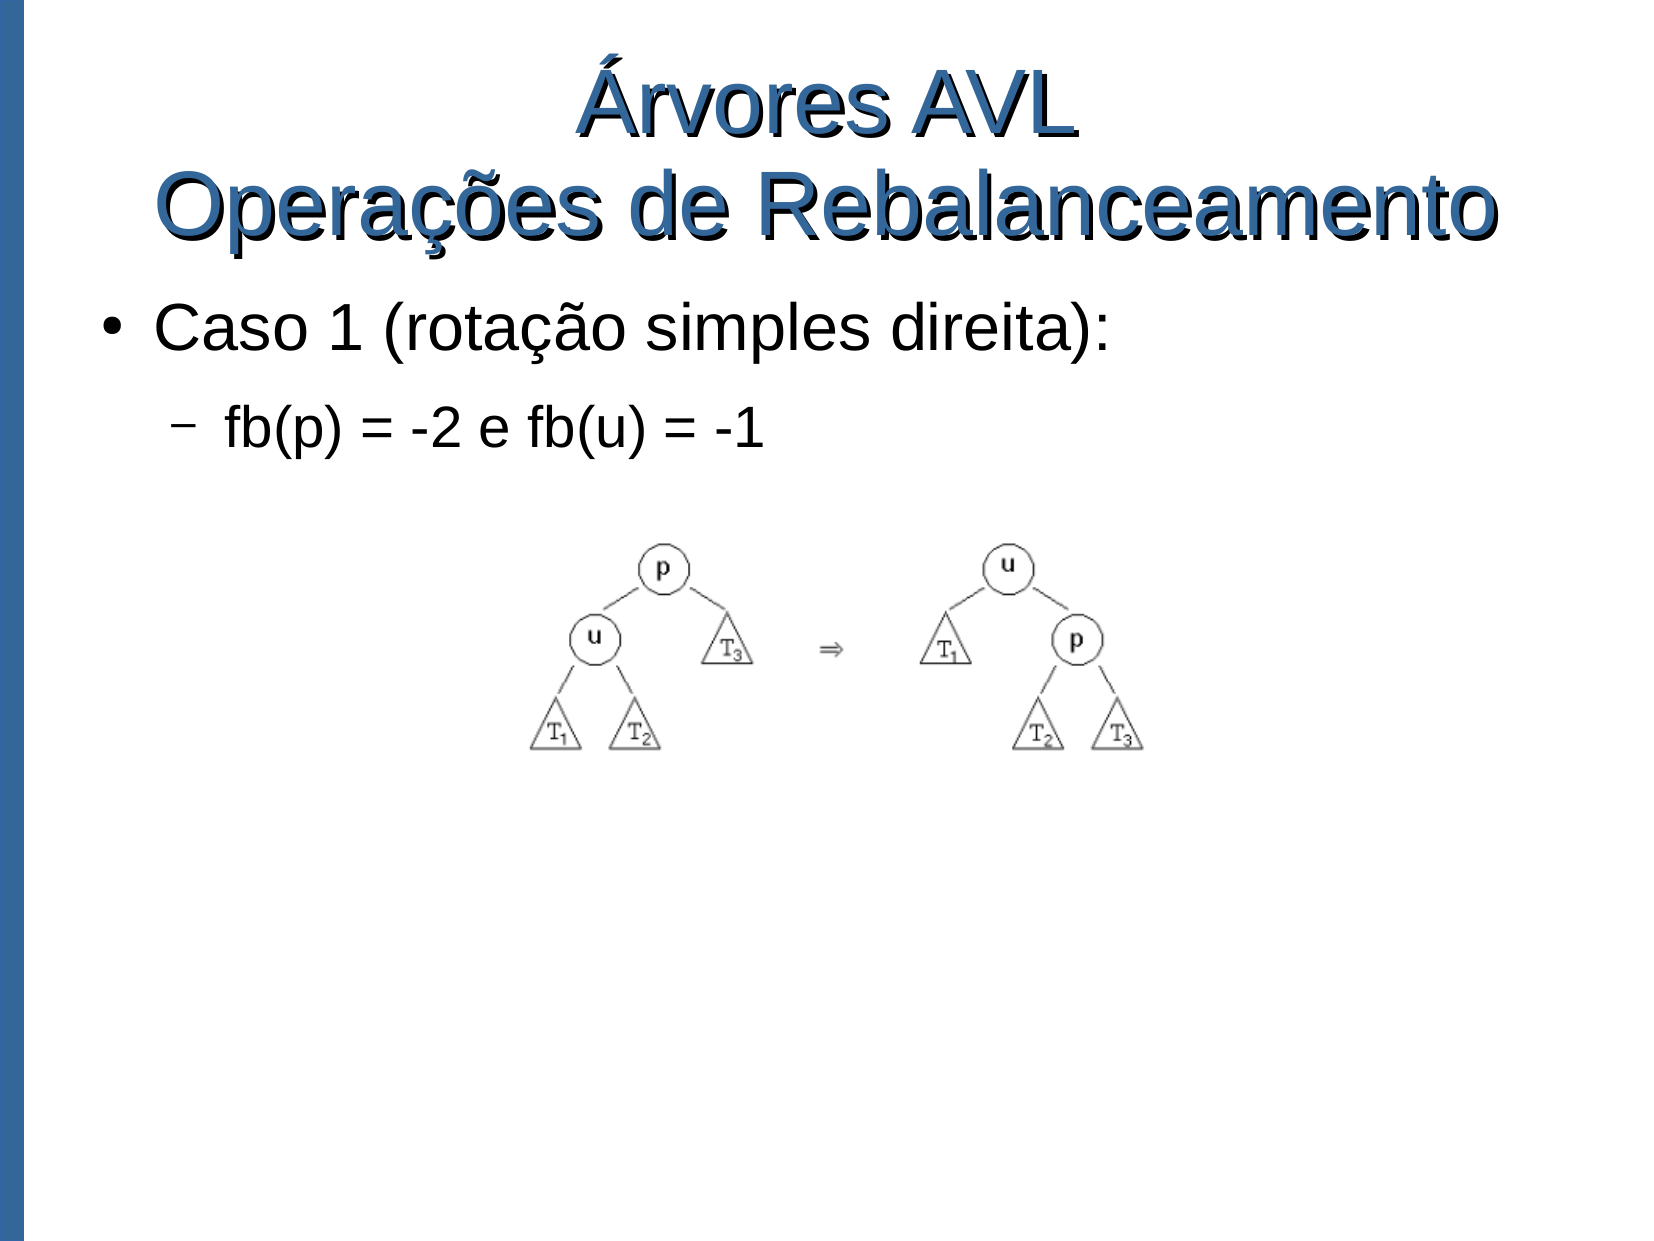

# Árvores AVL Operações de Rebalanceamento
Caso 1 (rotação simples direita):
fb(p) = -2 e fb(u) = -1